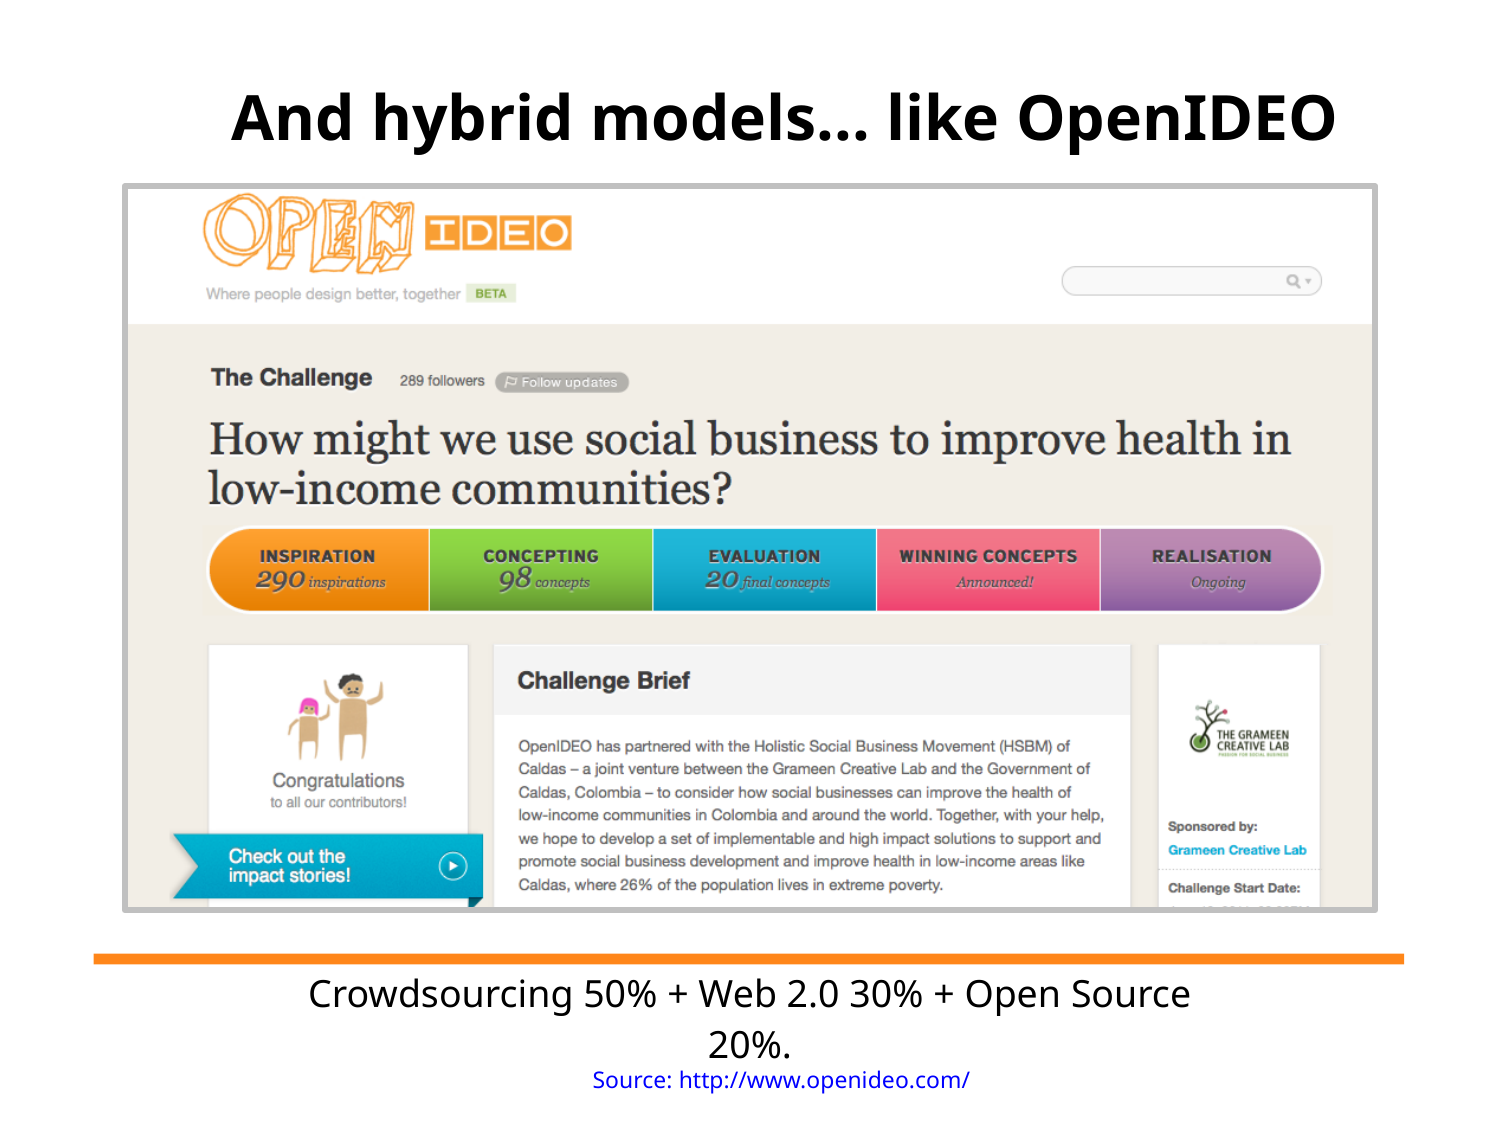

# And hybrid models... like OpenIDEO
Crowdsourcing 50% + Web 2.0 30% + Open Source 20%.
Source: http://www.openideo.com/